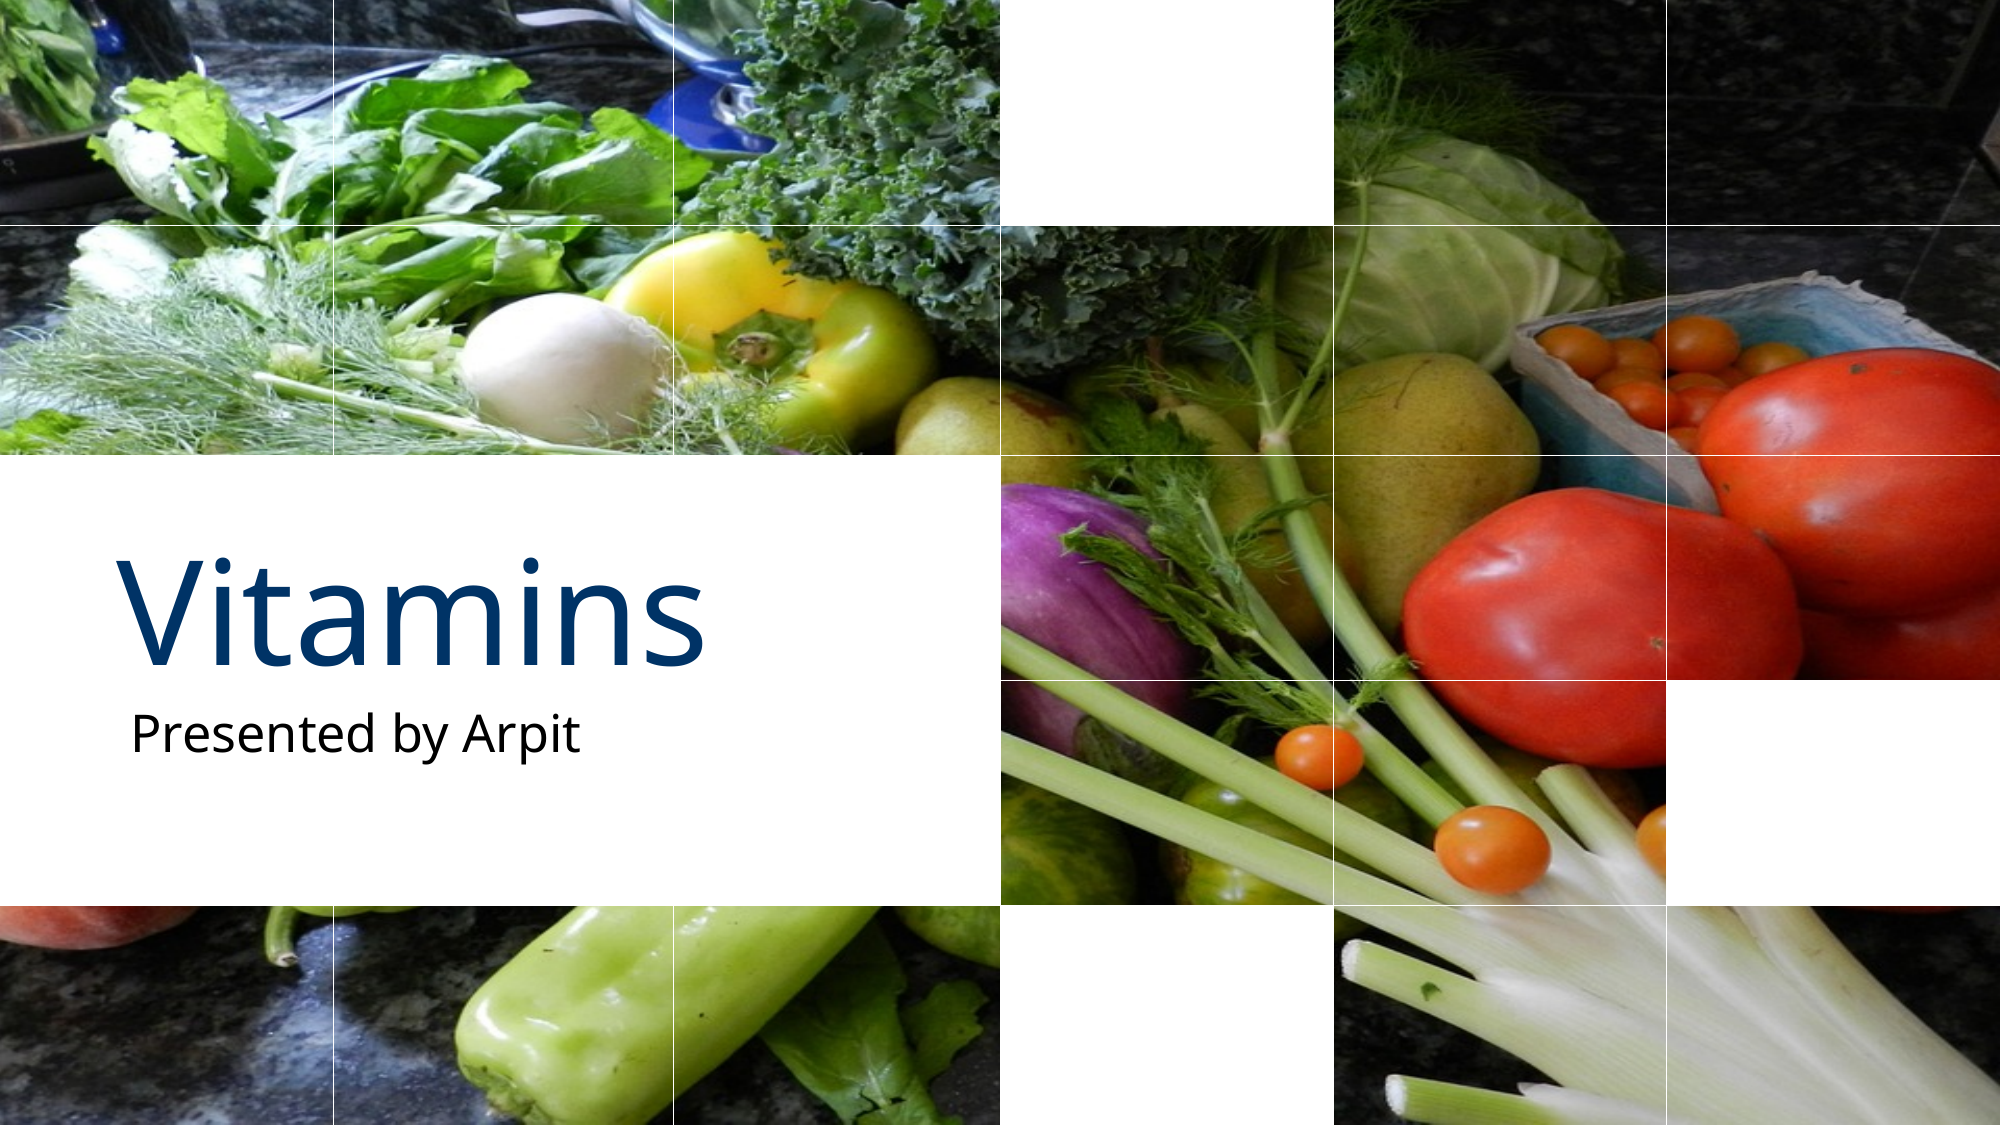

| | | | | | |
| --- | --- | --- | --- | --- | --- |
| | | | | | |
| | | | | | |
| | | | | | |
| | | | | | |
#
Vitamins
 Presented by Arpit
| |
| --- |